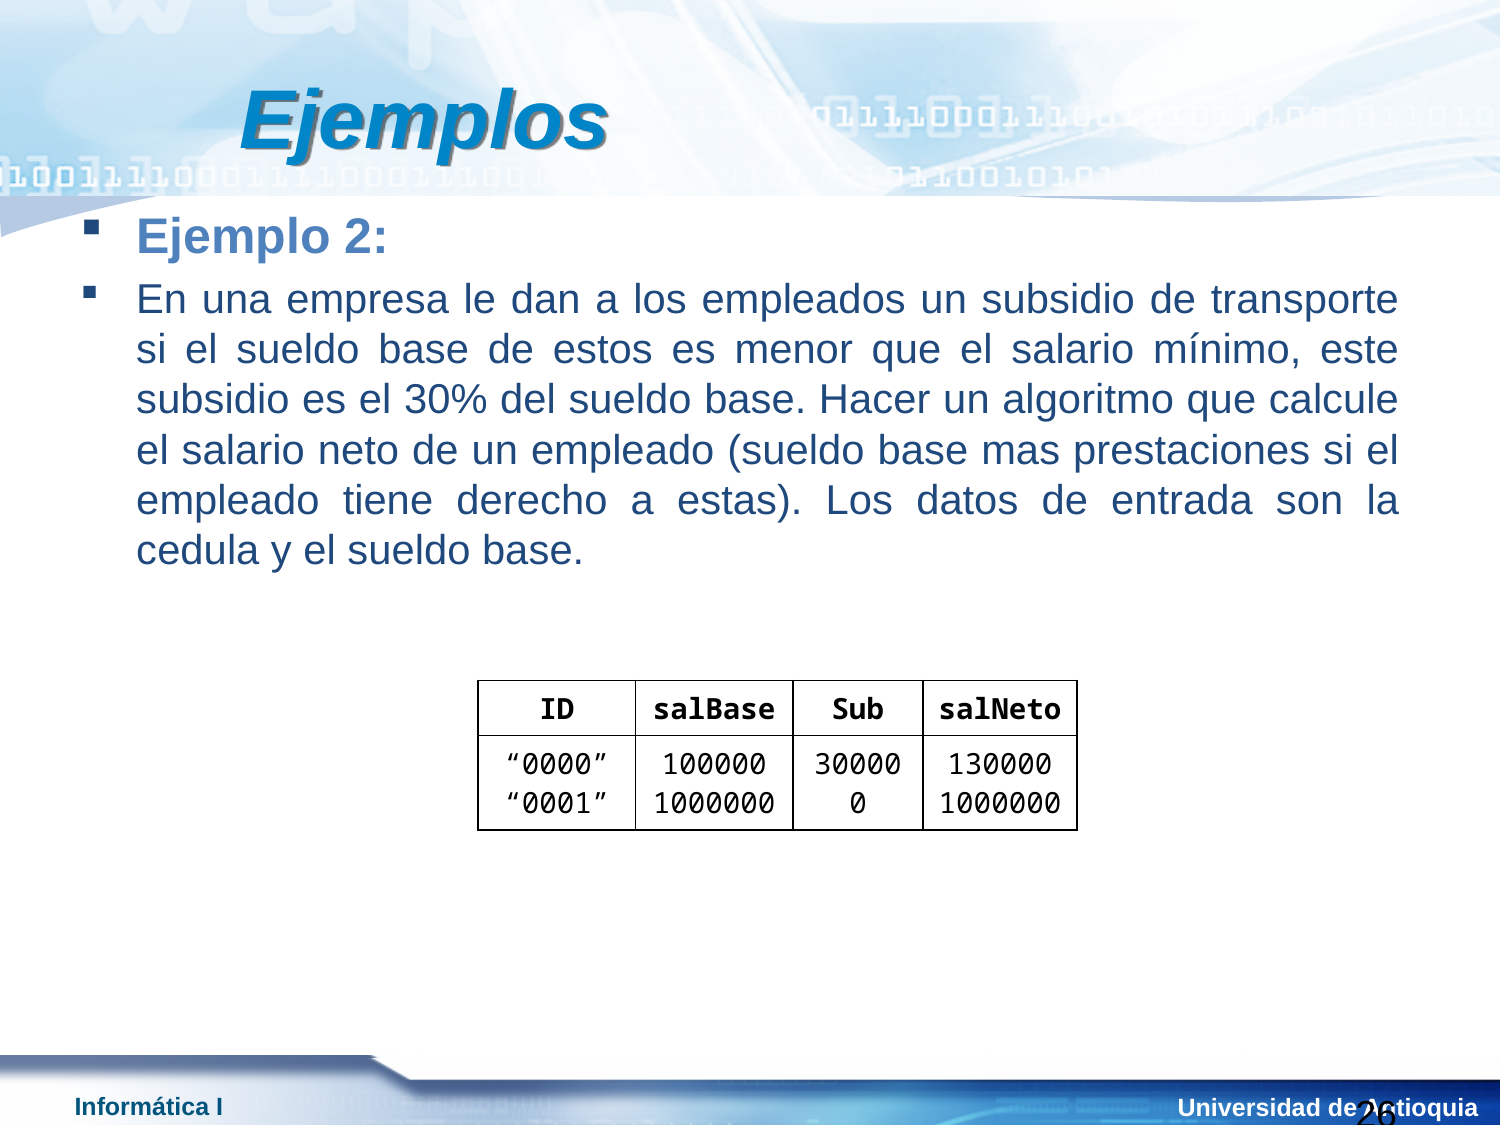

# Ejemplos
Ejemplo 2:
En una empresa le dan a los empleados un subsidio de transporte si el sueldo base de estos es menor que el salario mínimo, este subsidio es el 30% del sueldo base. Hacer un algoritmo que calcule el salario neto de un empleado (sueldo base mas prestaciones si el empleado tiene derecho a estas). Los datos de entrada son la cedula y el sueldo base.
| ID | salBase | Sub | salNeto |
| --- | --- | --- | --- |
| “0000” “0001” | 100000 1000000 | 30000 0 | 130000 1000000 |